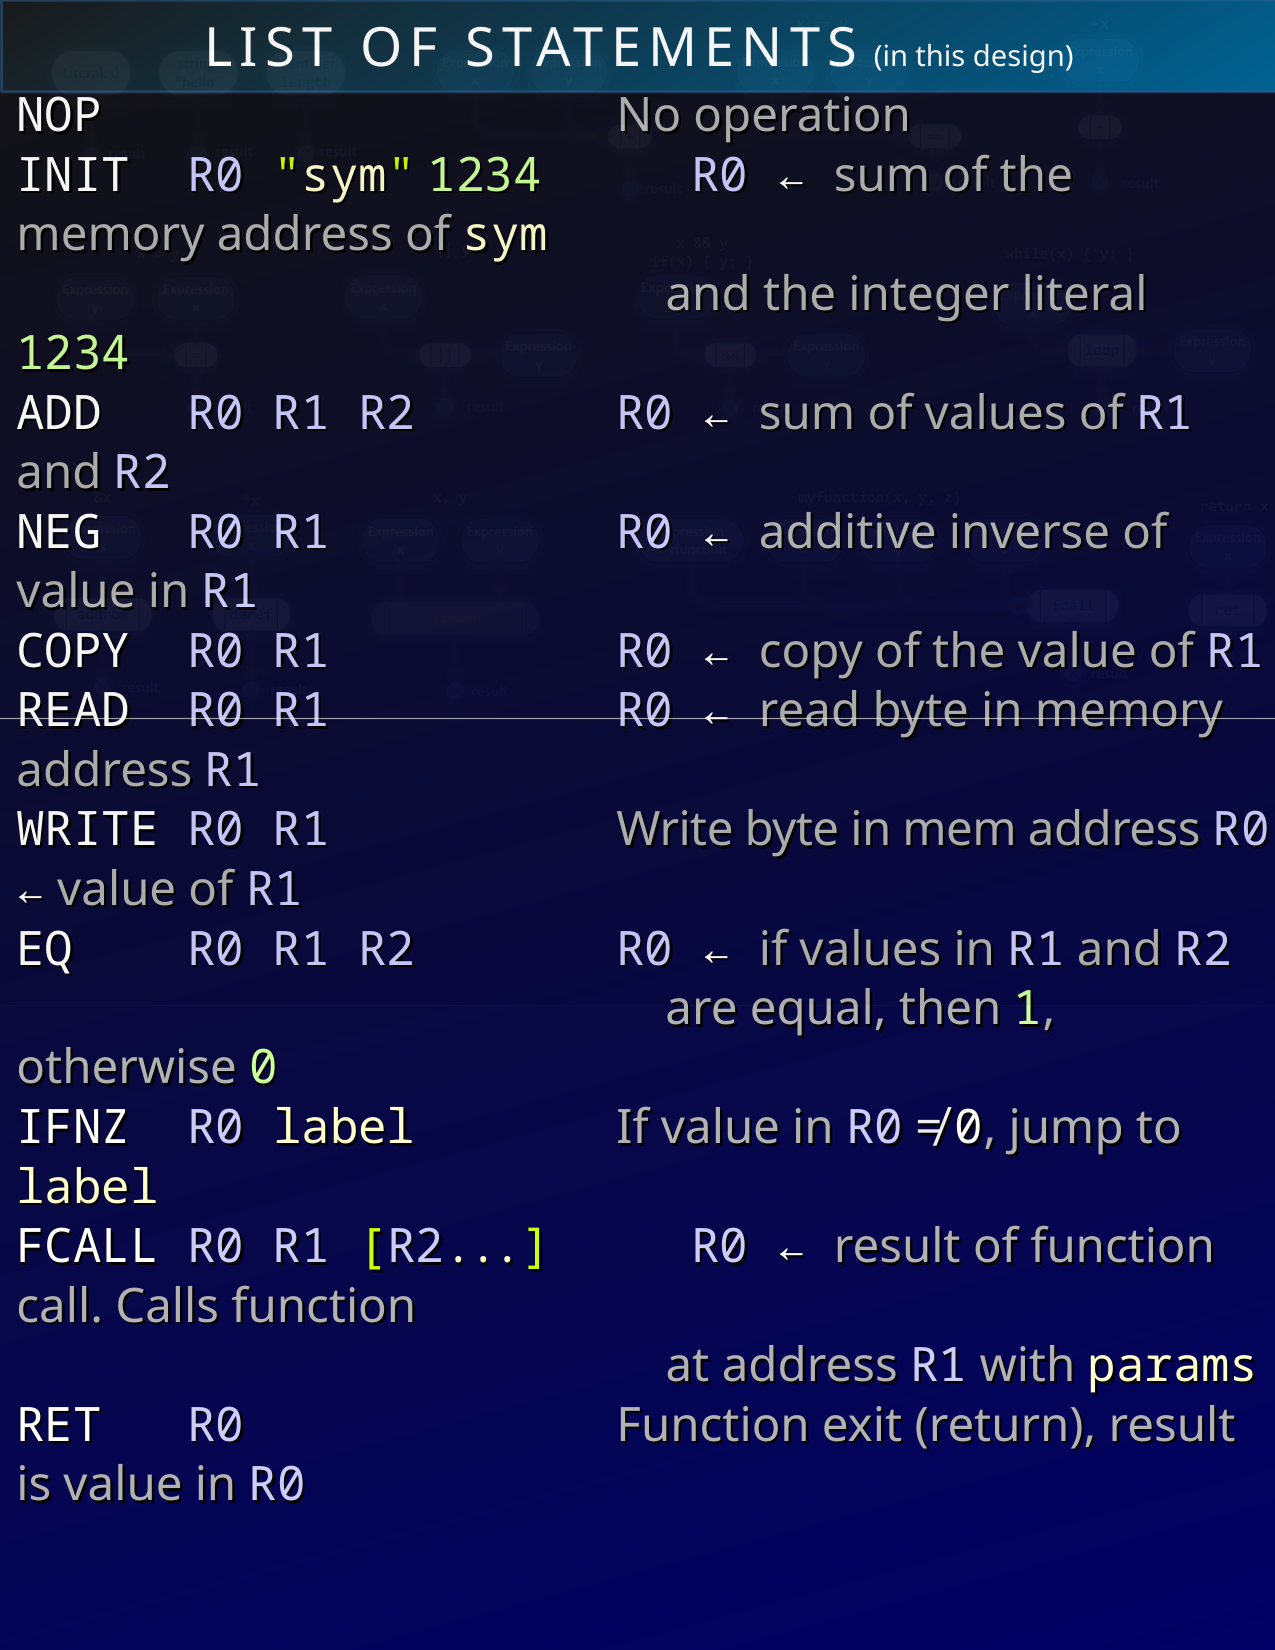

LIST OF STATEMENTS (in this design)
# NOP							No operation
INIT R0 "sym" 1234		R0 ← sum of the memory address of sym
								 and the integer literal 1234
ADD R0 R1 R2			R0 ← sum of values of R1 and R2
NEG R0 R1				R0 ← additive inverse of value in R1
COPY R0 R1				R0 ← copy of the value of R1
READ R0 R1				R0 ← read byte in memory address R1
WRITE R0 R1				Write byte in mem address R0 ← value of R1
EQ R0 R1 R2			R0 ← if values in R1 and R2
								 are equal, then 1, otherwise 0
IFNZ R0 label			If value in R0 ≠ 0, jump to label
FCALL R0 R1 [R2...]		R0 ← result of function call. Calls function
								 at address R1 with params
RET R0					Function exit (return), result is value in R0